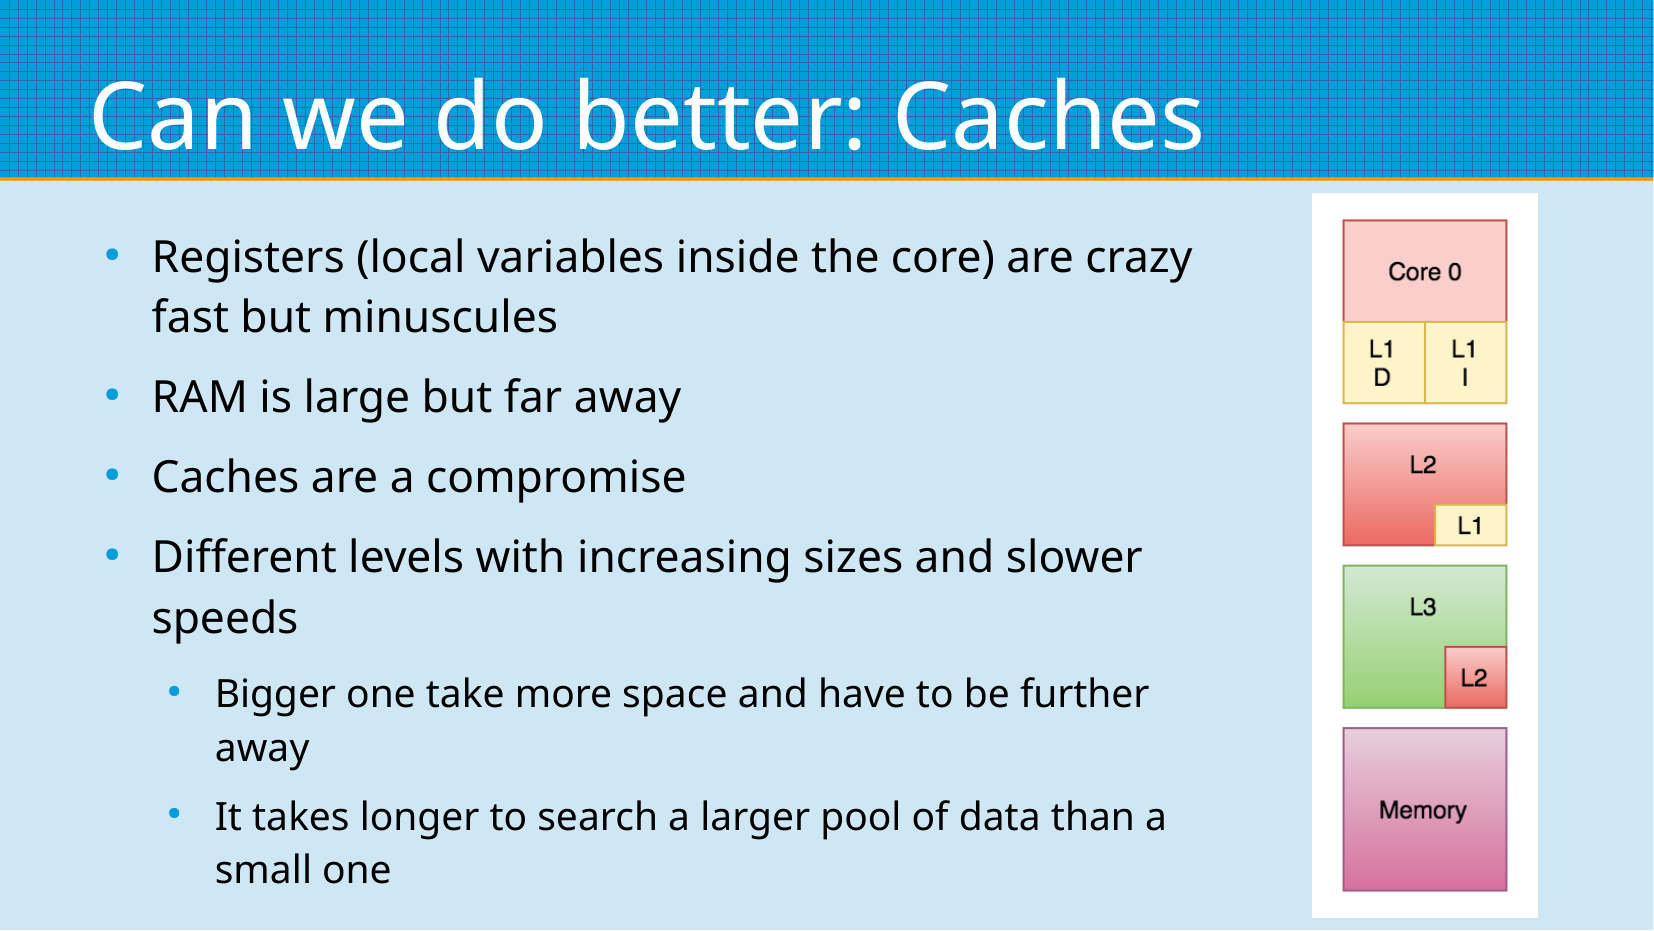

# Can we do better: Caches
Registers (local variables inside the core) are crazy fast but minuscules
RAM is large but far away
Caches are a compromise
Different levels with increasing sizes and slower speeds
Bigger one take more space and have to be further away
It takes longer to search a larger pool of data than a small one